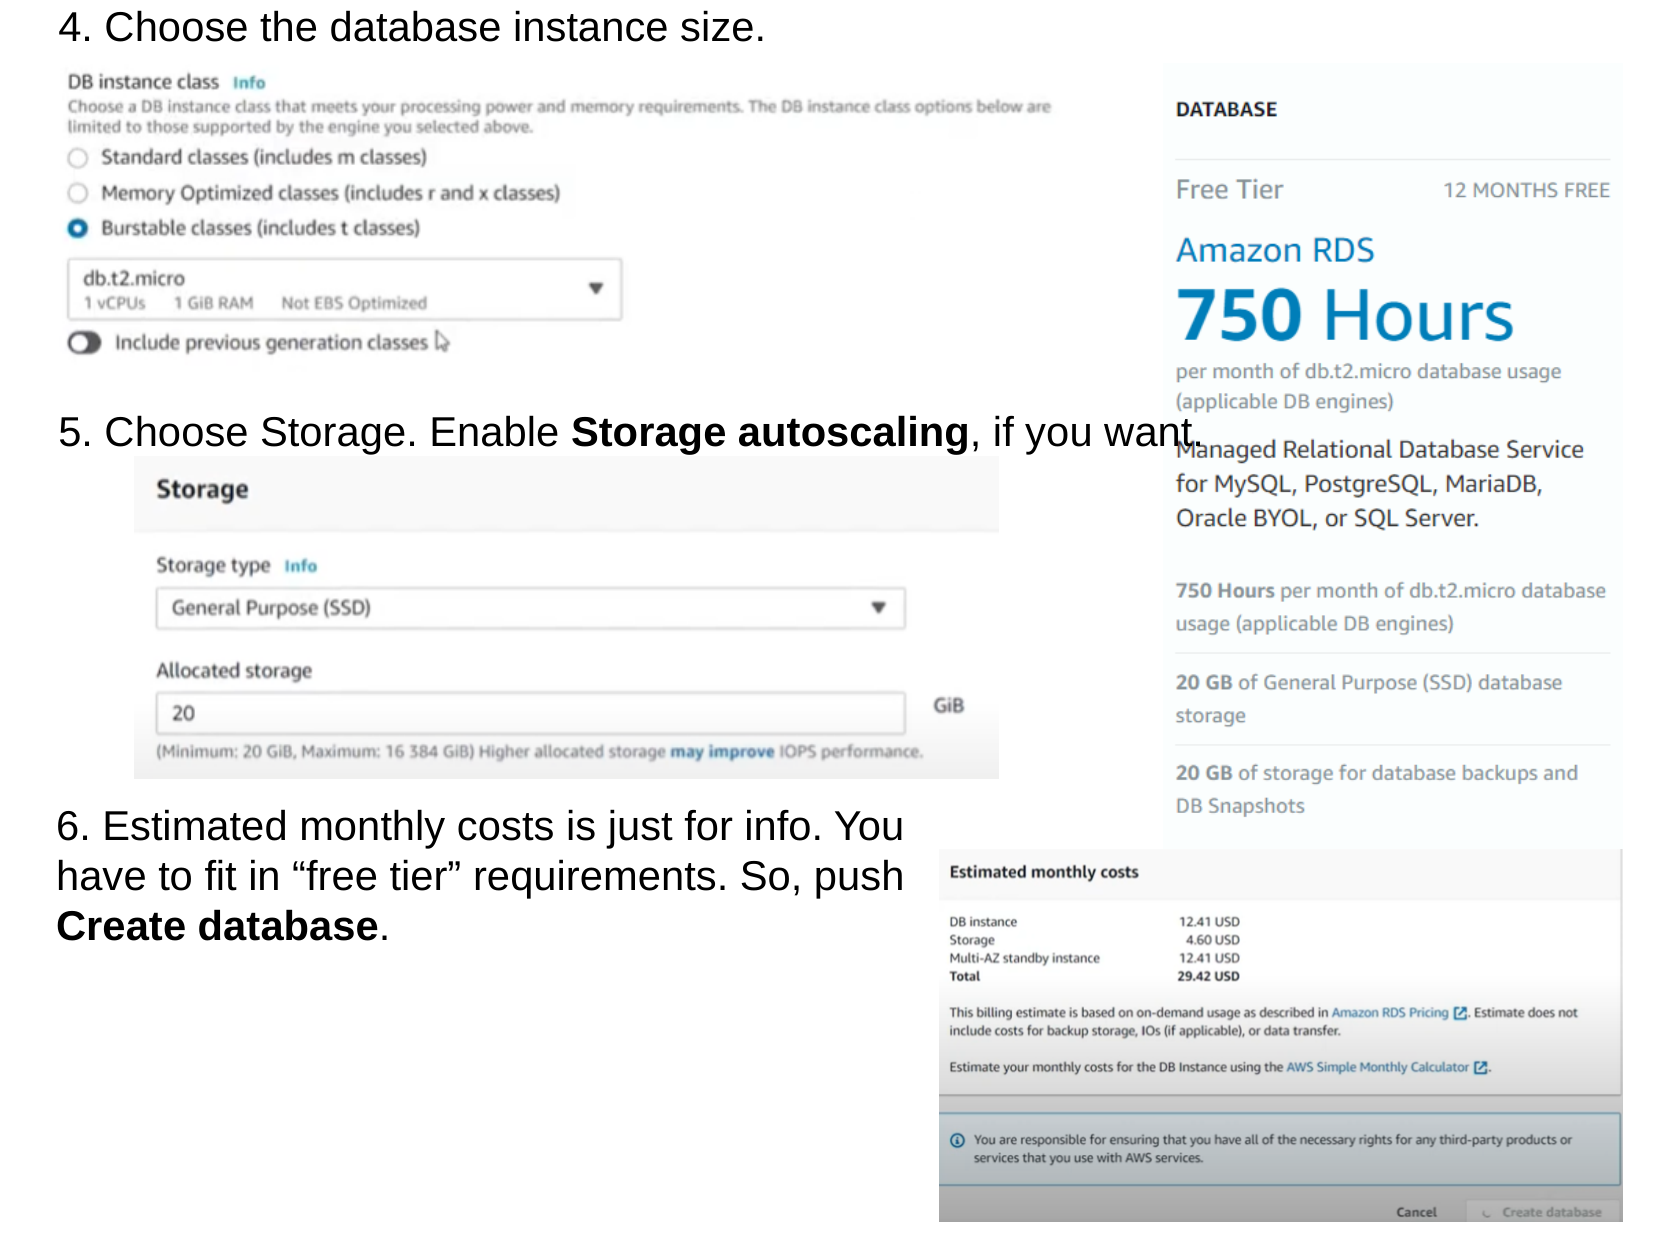

# 4. Choose the database instance size.
5. Choose Storage. Enable Storage autoscaling, if you want.
6. Estimated monthly costs is just for info. You have to fit in “free tier” requirements. So, push Create database.